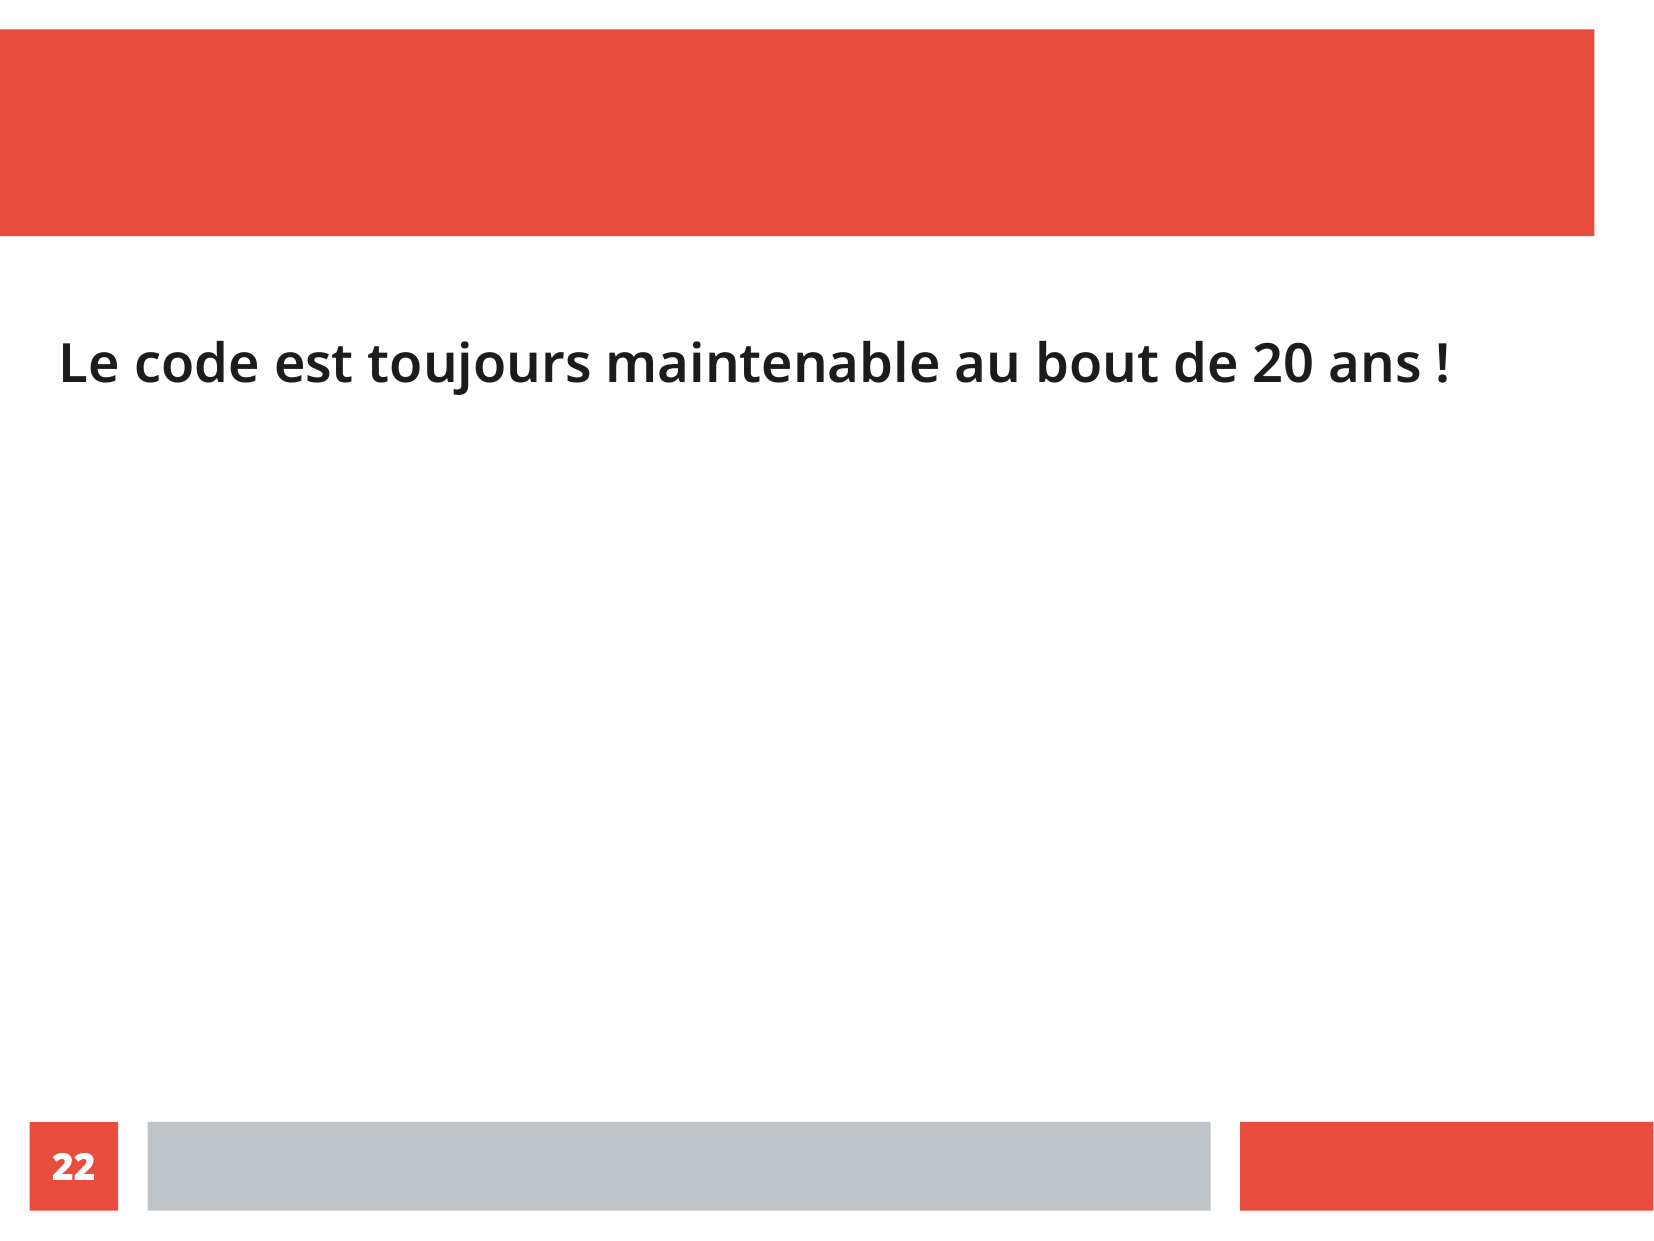

#
Le code est toujours maintenable au bout de 20 ans !
22